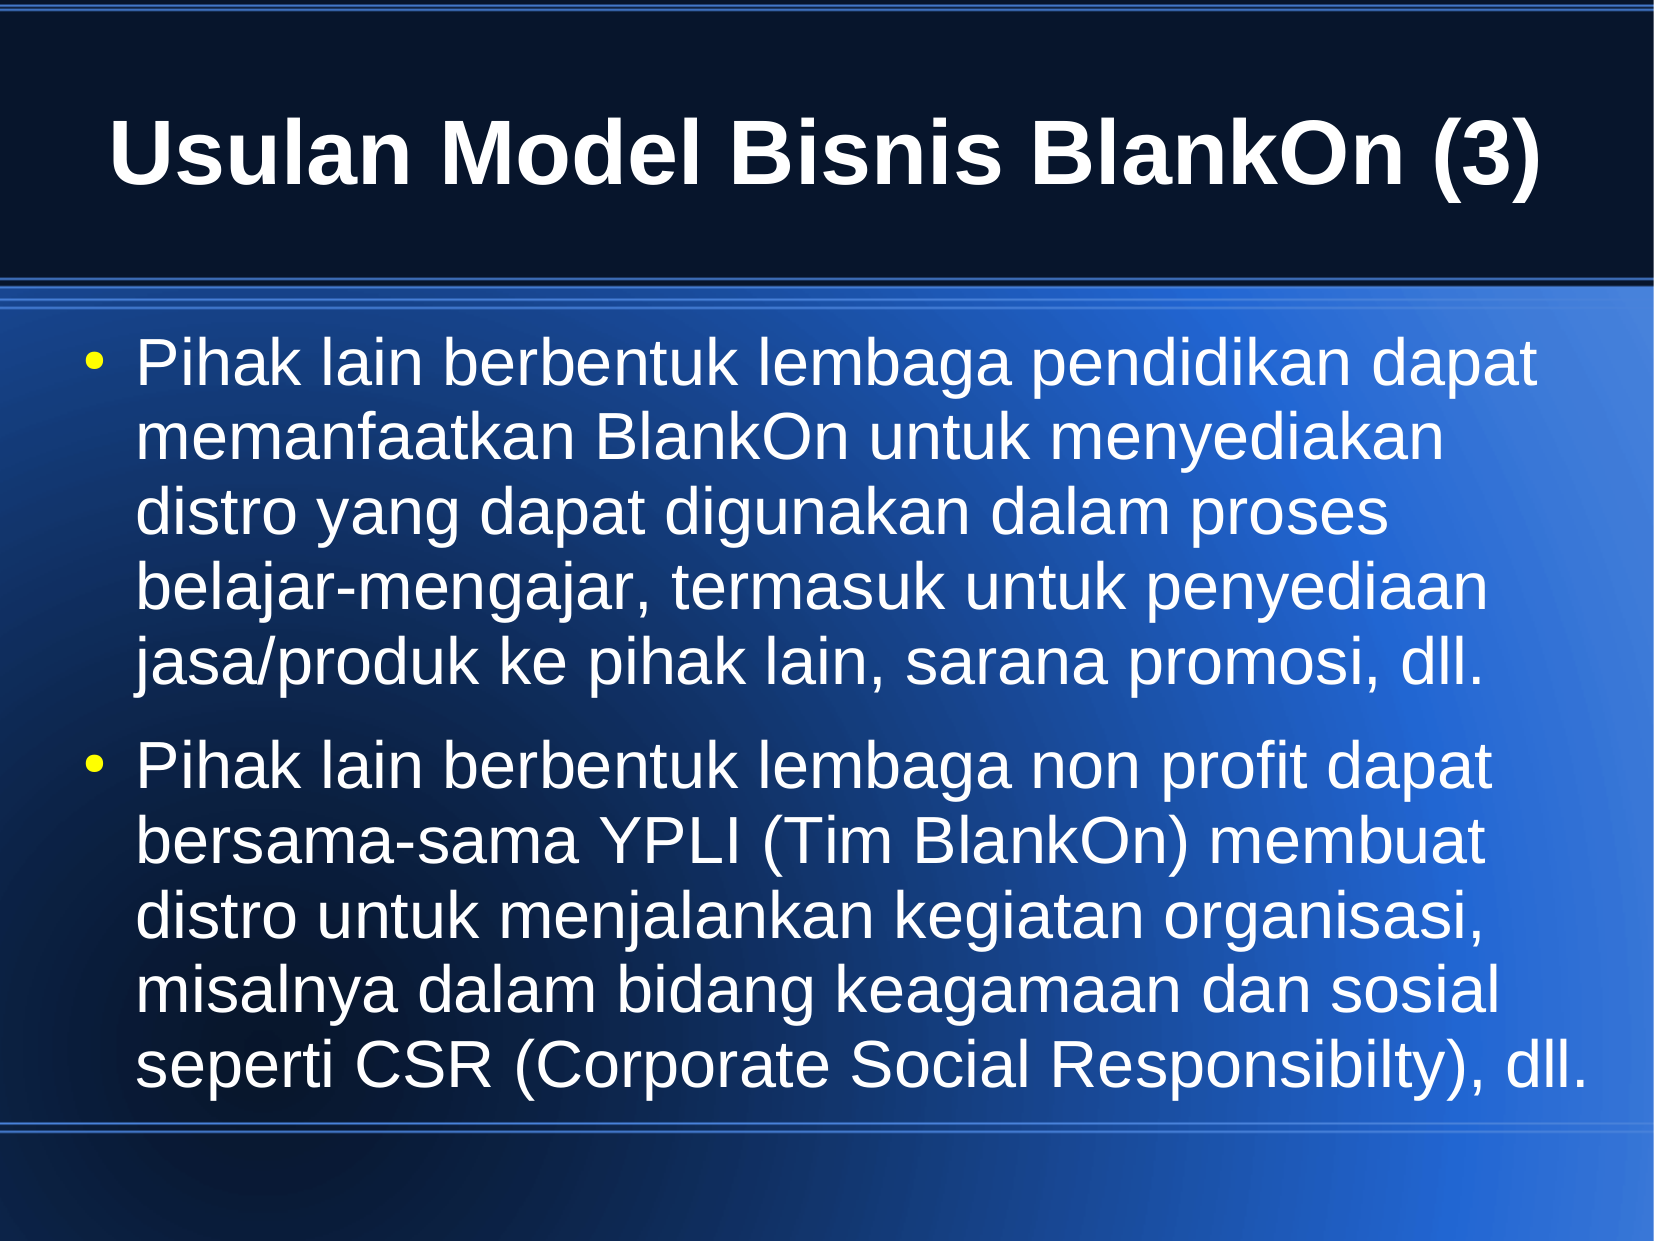

# Usulan Model Bisnis BlankOn (3)
Pihak lain berbentuk lembaga pendidikan dapat memanfaatkan BlankOn untuk menyediakan distro yang dapat digunakan dalam proses belajar-mengajar, termasuk untuk penyediaan jasa/produk ke pihak lain, sarana promosi, dll.
Pihak lain berbentuk lembaga non profit dapat bersama-sama YPLI (Tim BlankOn) membuat distro untuk menjalankan kegiatan organisasi, misalnya dalam bidang keagamaan dan sosial seperti CSR (Corporate Social Responsibilty), dll.